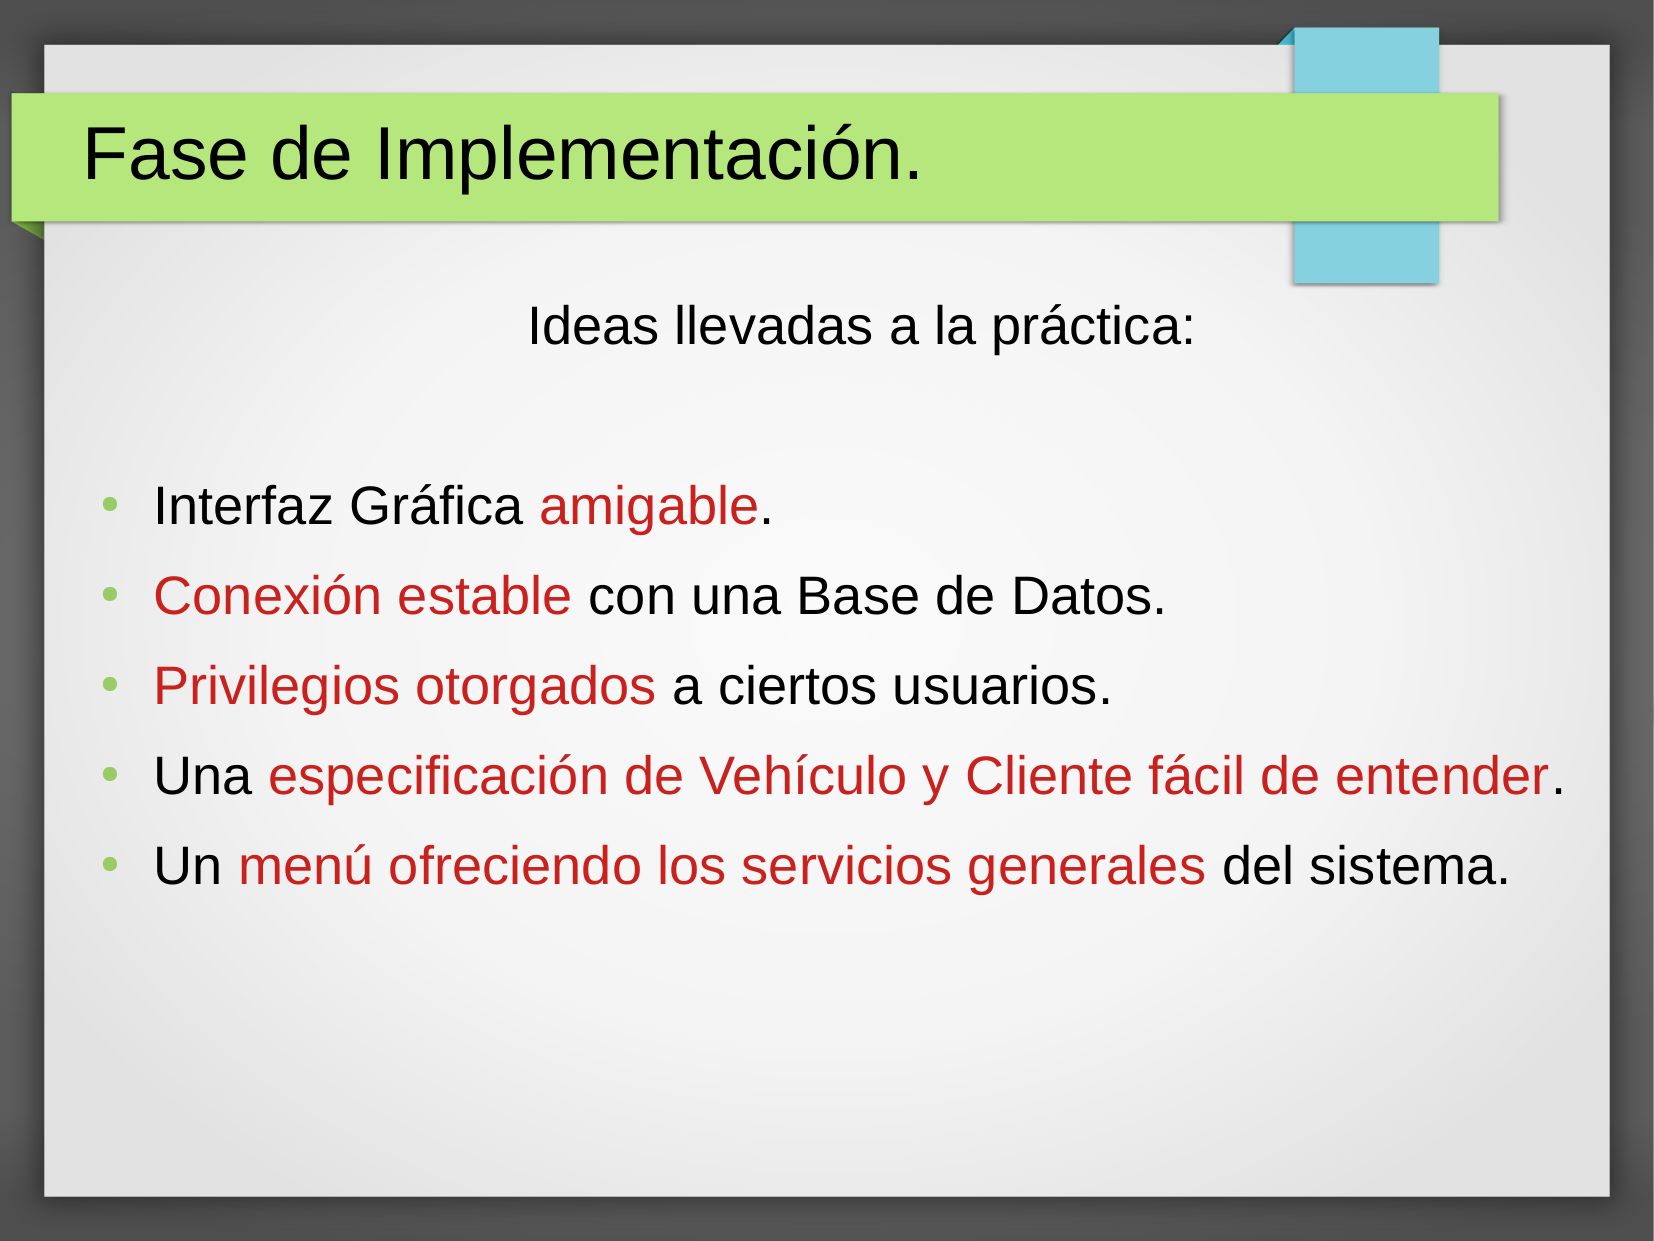

# Fase de Implementación.
Ideas llevadas a la práctica:
Interfaz Gráfica amigable.
Conexión estable con una Base de Datos.
Privilegios otorgados a ciertos usuarios.
Una especificación de Vehículo y Cliente fácil de entender.
Un menú ofreciendo los servicios generales del sistema.